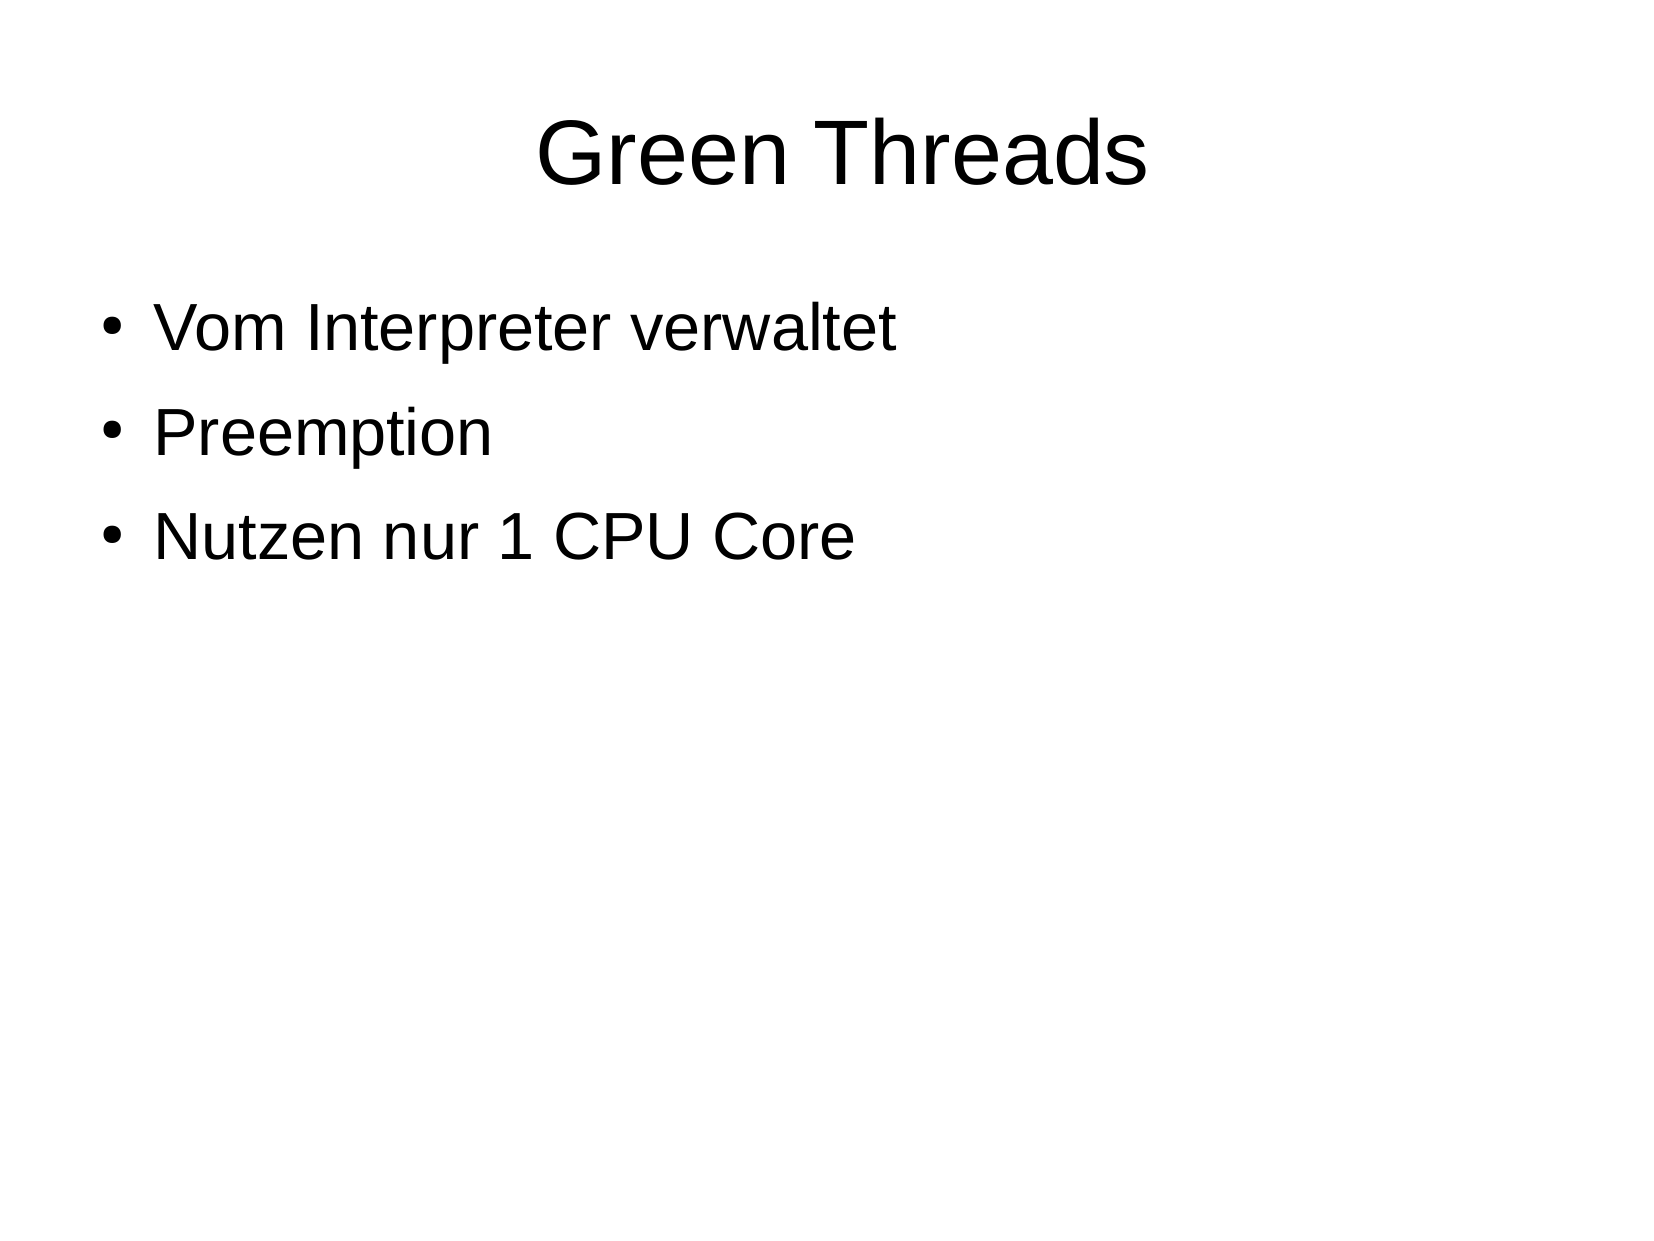

# Green Threads
Vom Interpreter verwaltet
Preemption
Nutzen nur 1 CPU Core